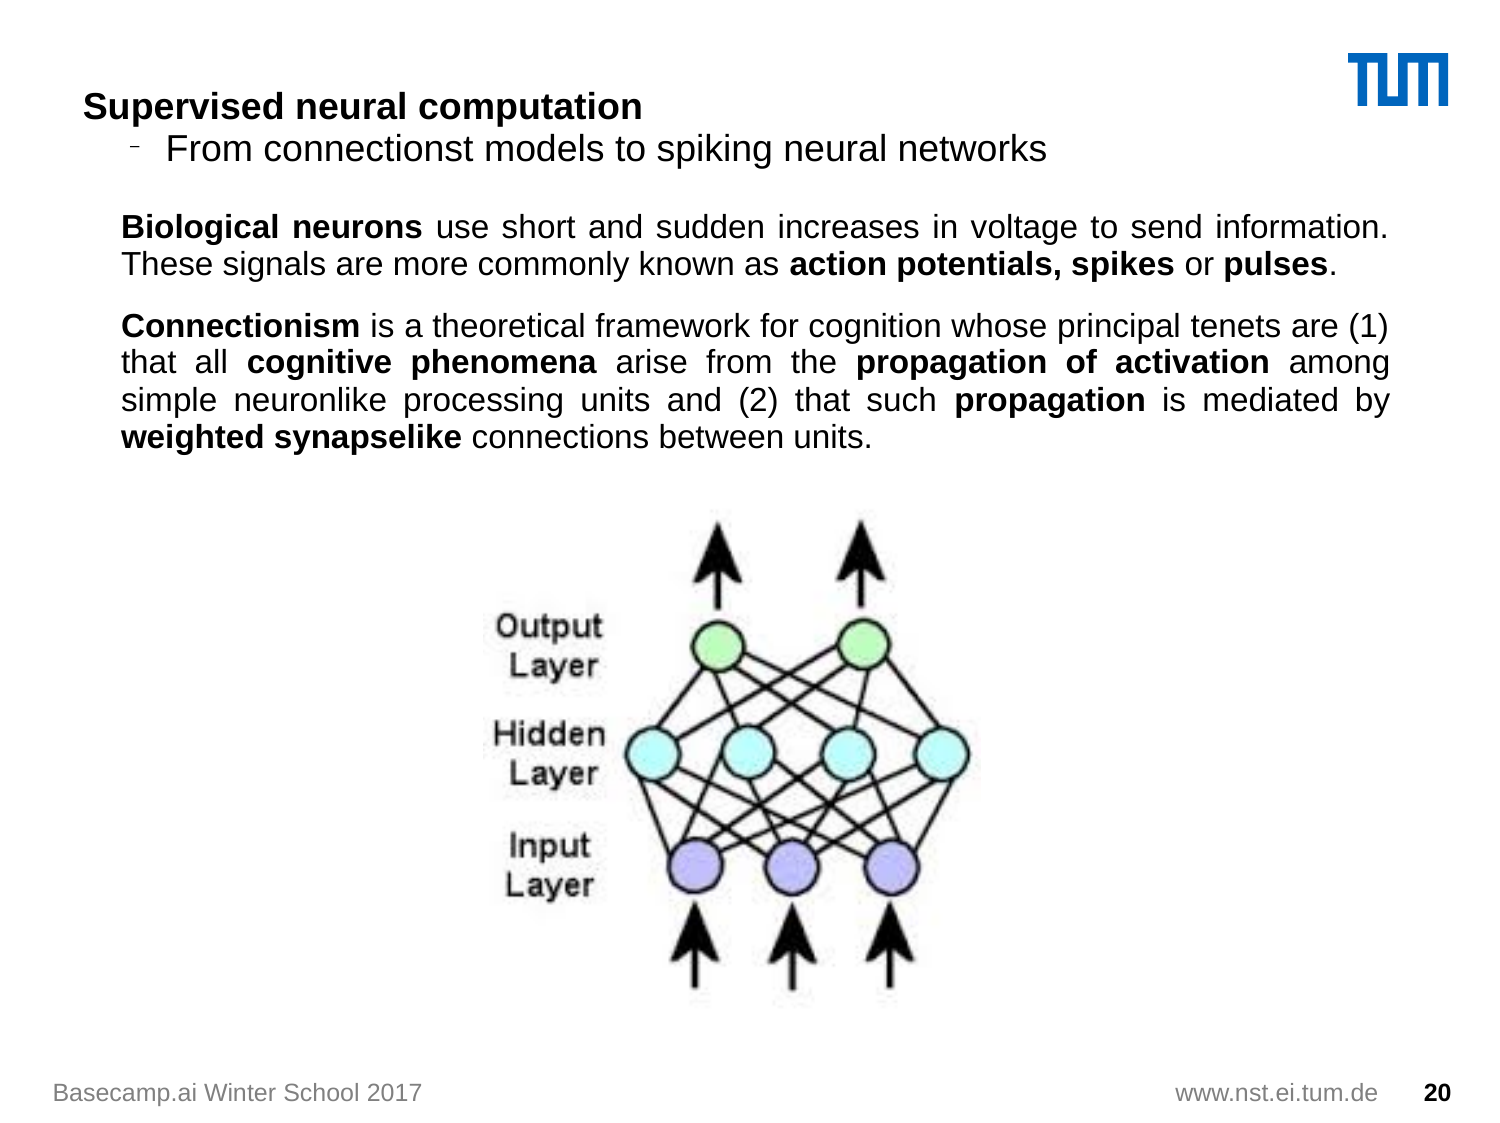

Supervised neural computation
From connectionst models to spiking neural networks
Biological neurons use short and sudden increases in voltage to send information. These signals are more commonly known as action potentials, spikes or pulses.
Connectionism is a theoretical framework for cognition whose principal tenets are (1) that all cognitive phenomena arise from the propagation of activation among simple neuronlike processing units and (2) that such propagation is mediated by weighted synapselike connections between units.
Basecamp.ai Winter School 2017
20